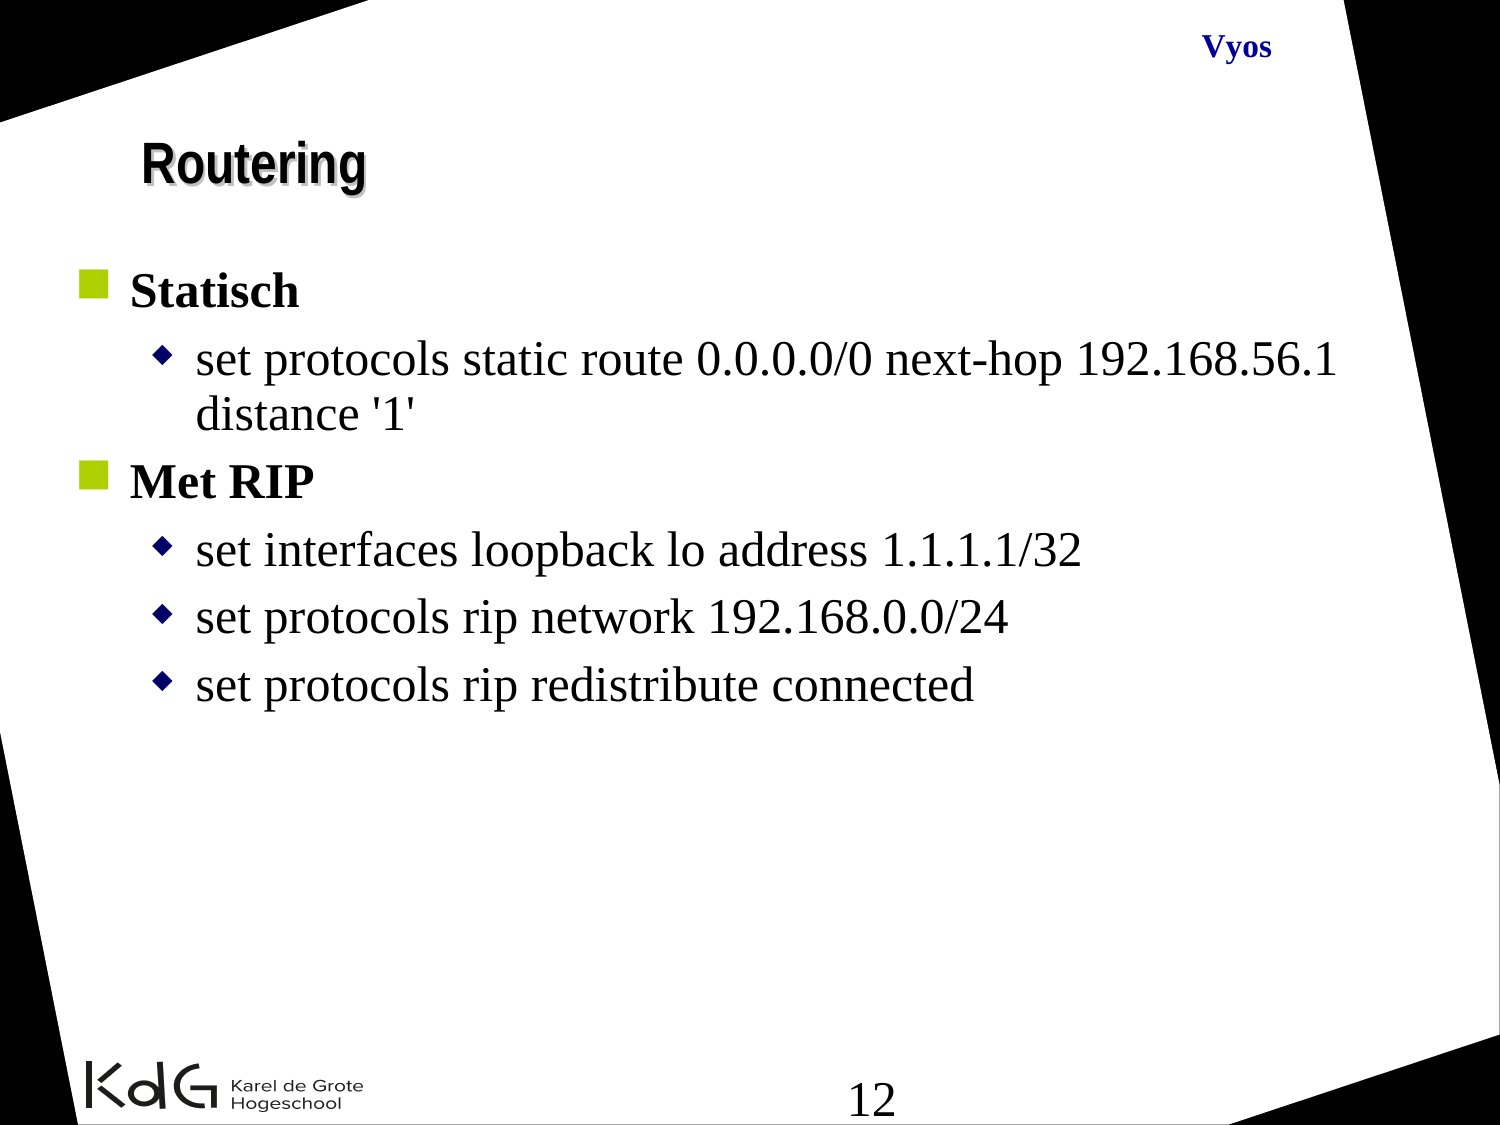

# Routering
Statisch
set protocols static route 0.0.0.0/0 next-hop 192.168.56.1 distance '1'
Met RIP
set interfaces loopback lo address 1.1.1.1/32
set protocols rip network 192.168.0.0/24
set protocols rip redistribute connected